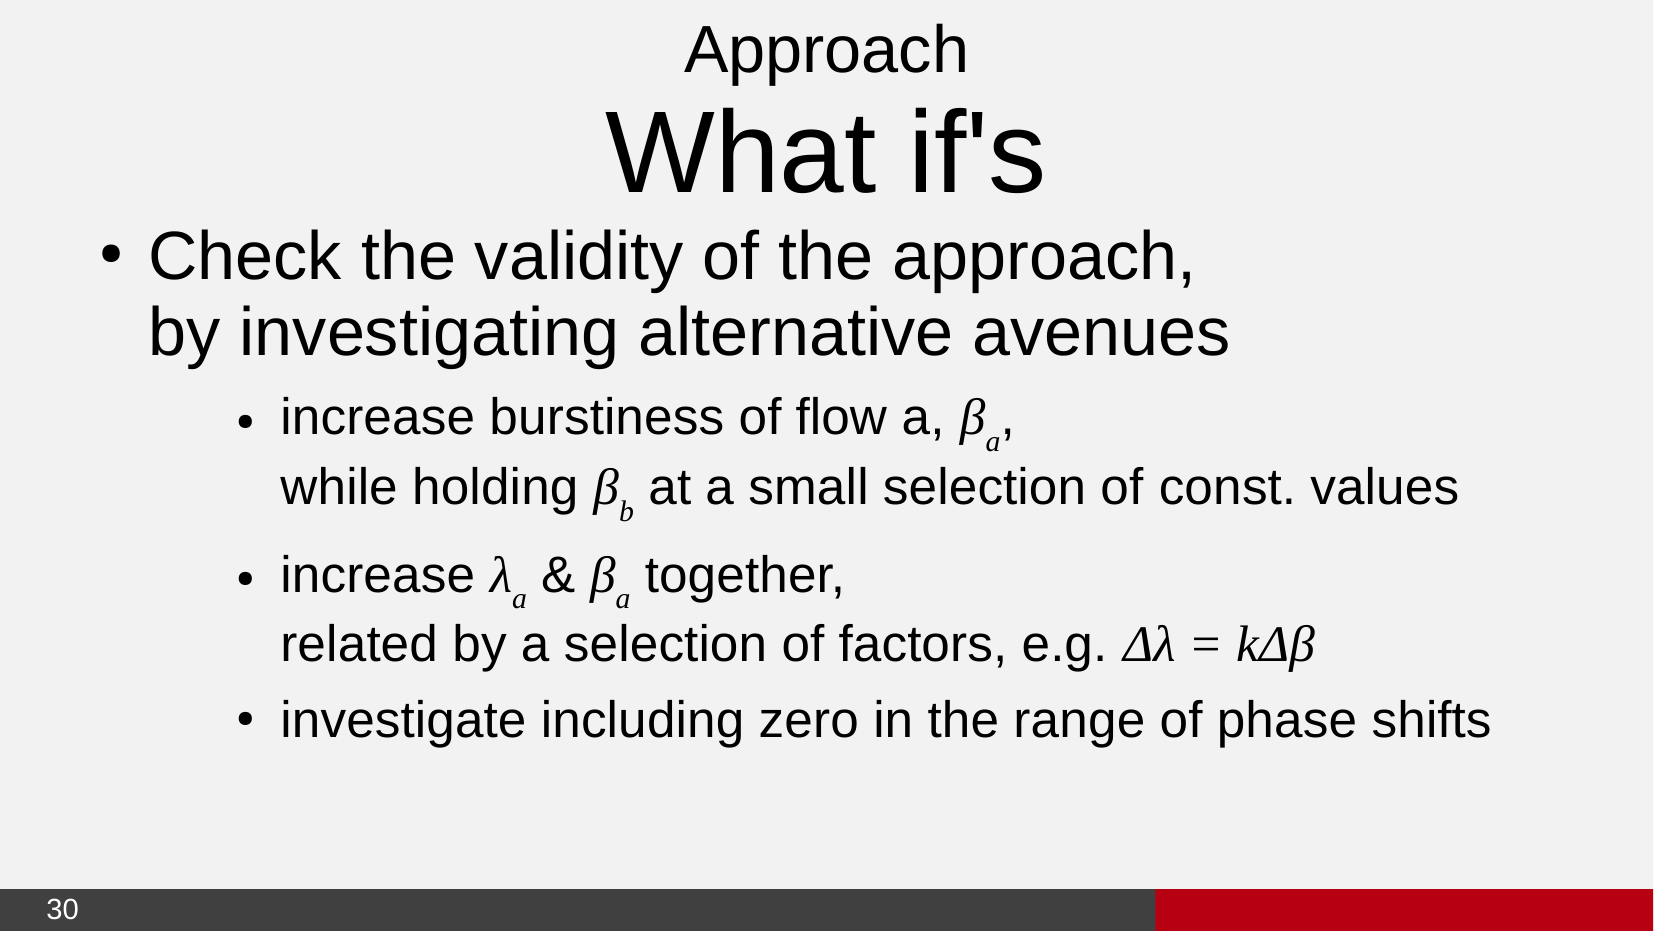

# Approach What if's
Check the validity of the approach,
by investigating alternative avenues
increase burstiness of flow a, βa,
while holding βb at a small selection of const. values
increase λa & βa together,
related by a selection of factors, e.g. Δλ = kΔβ
investigate including zero in the range of phase shifts
30